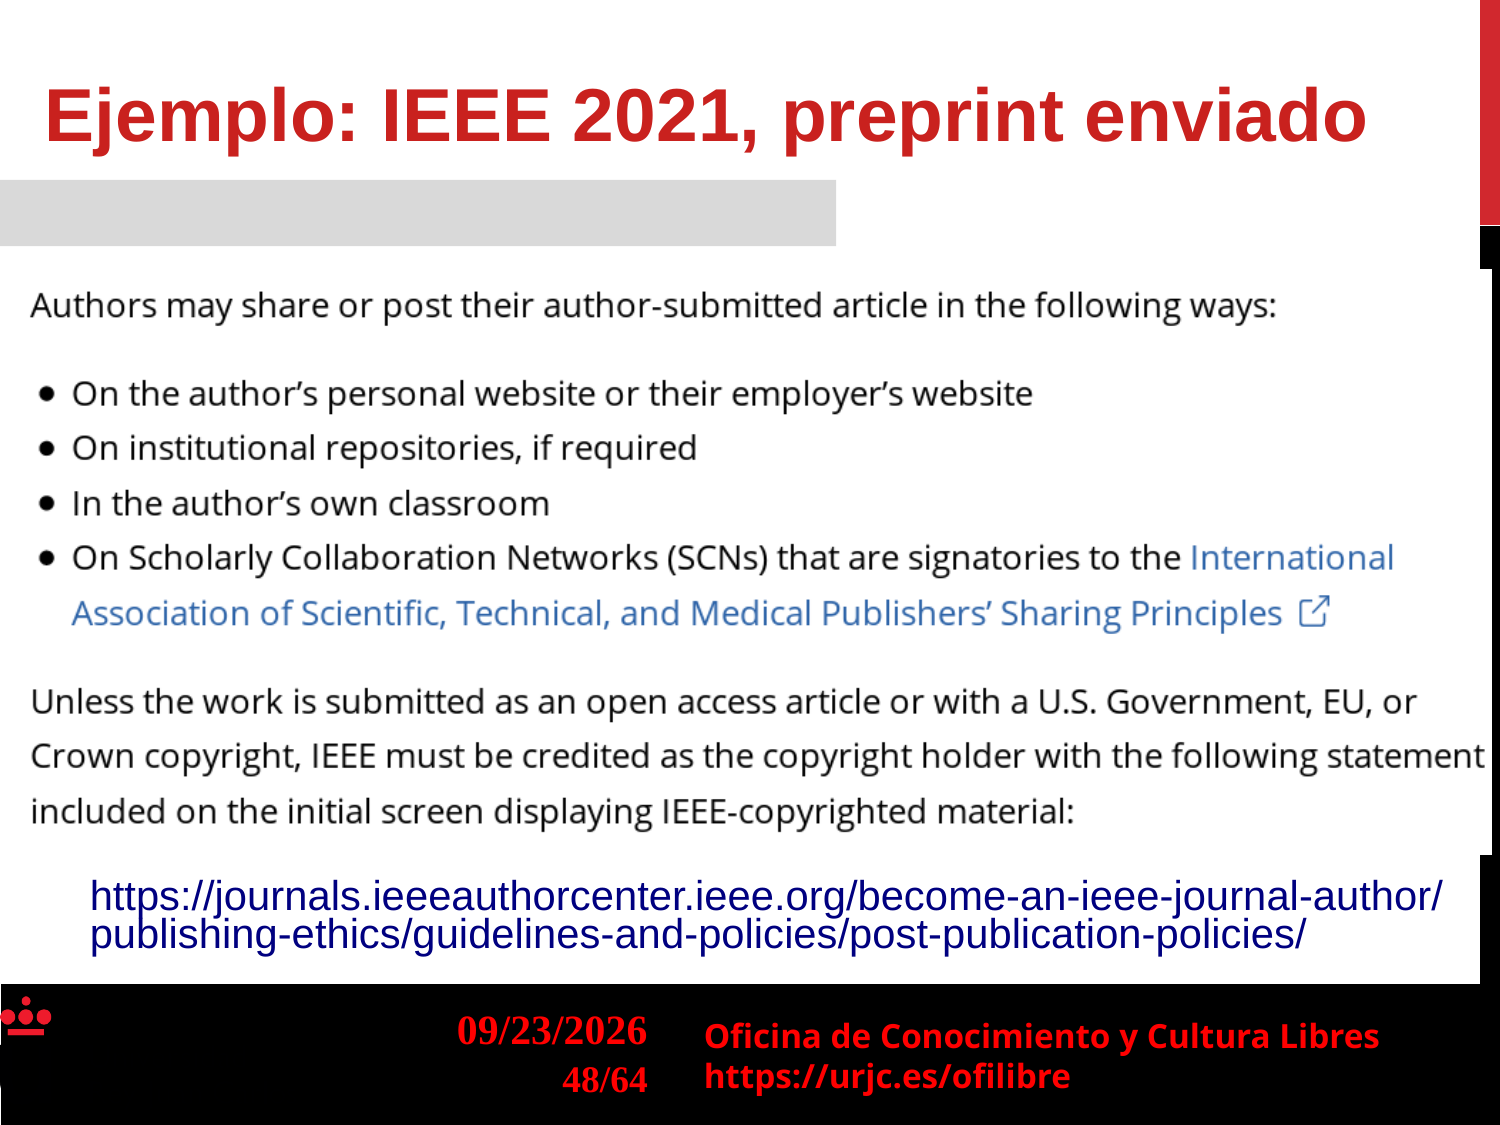

#
Ejemplo: IEEE 2021, preprint enviado
https://journals.ieeeauthorcenter.ieee.org/become-an-ieee-journal-author/publishing-ethics/guidelines-and-policies/post-publication-policies/